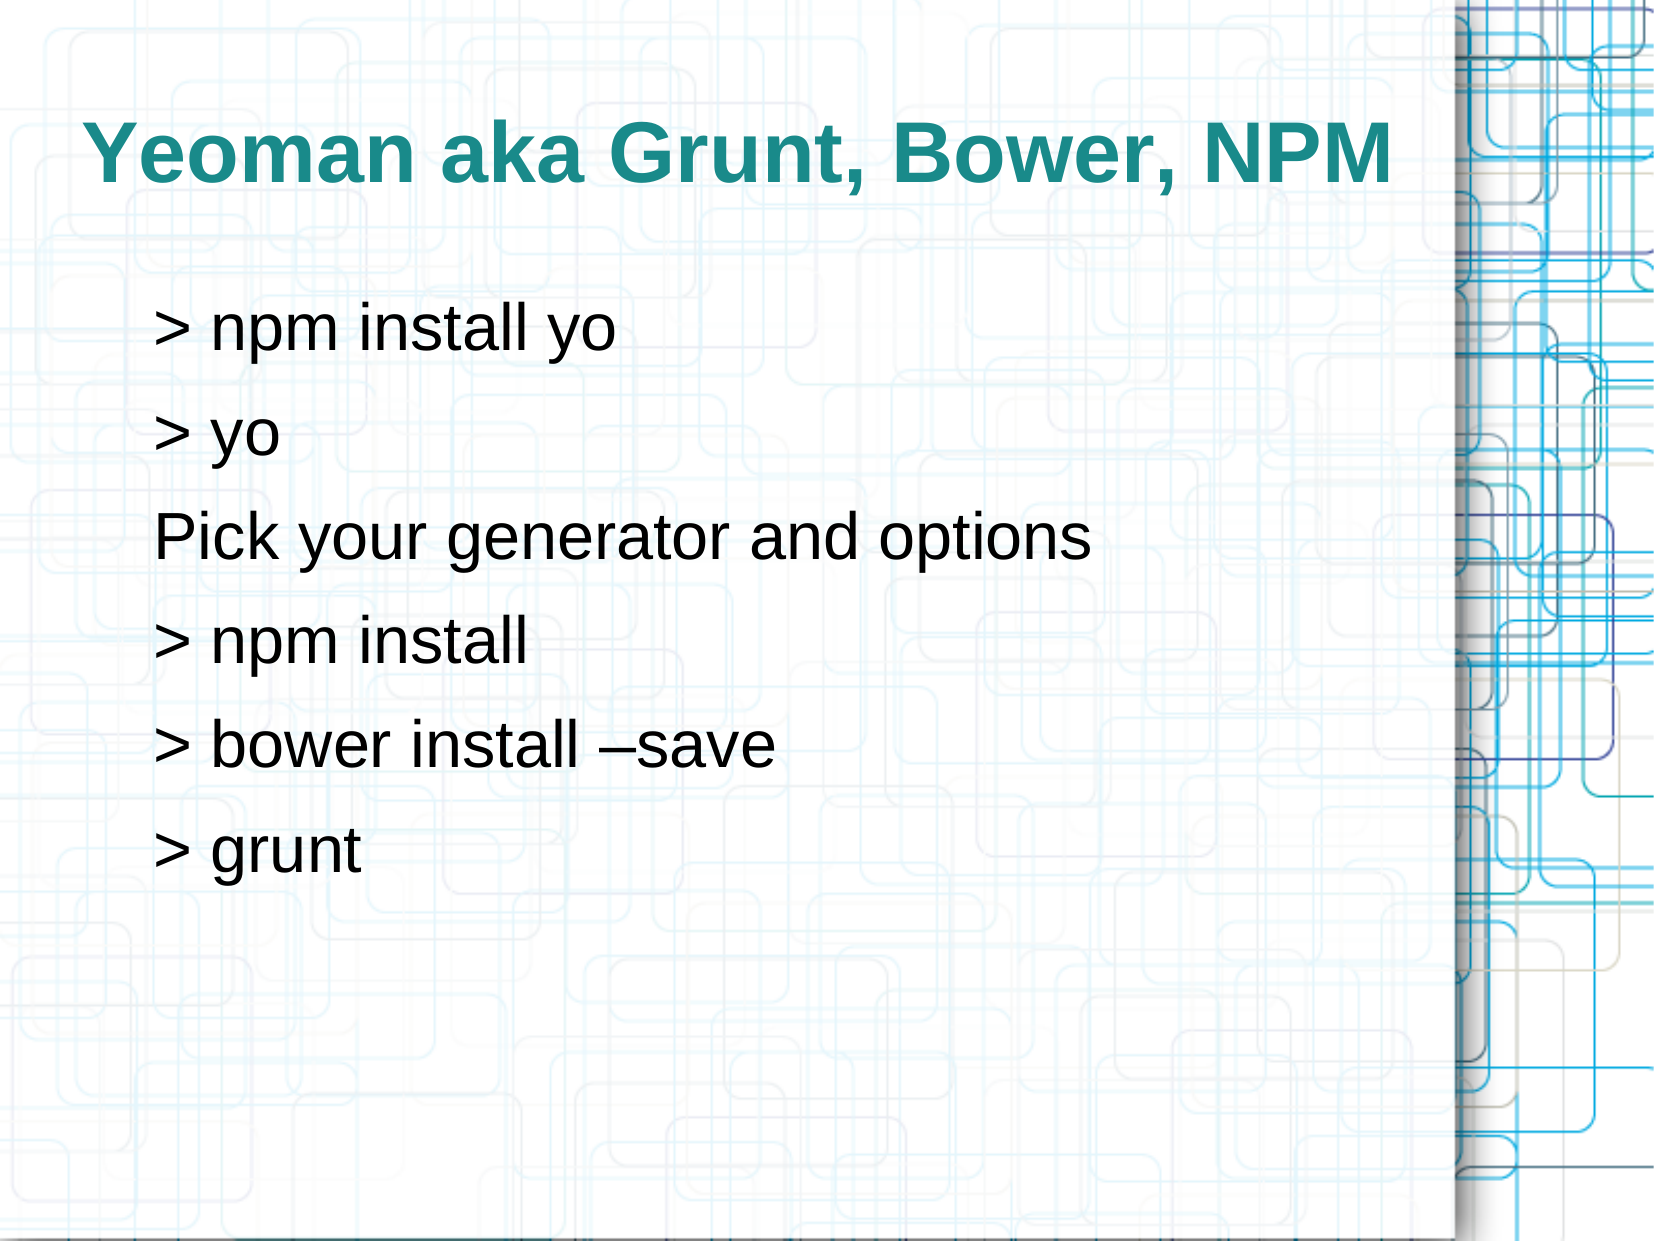

# Yeoman aka Grunt, Bower, NPM
> npm install yo
> yo
Pick your generator and options
> npm install
> bower install –save
> grunt